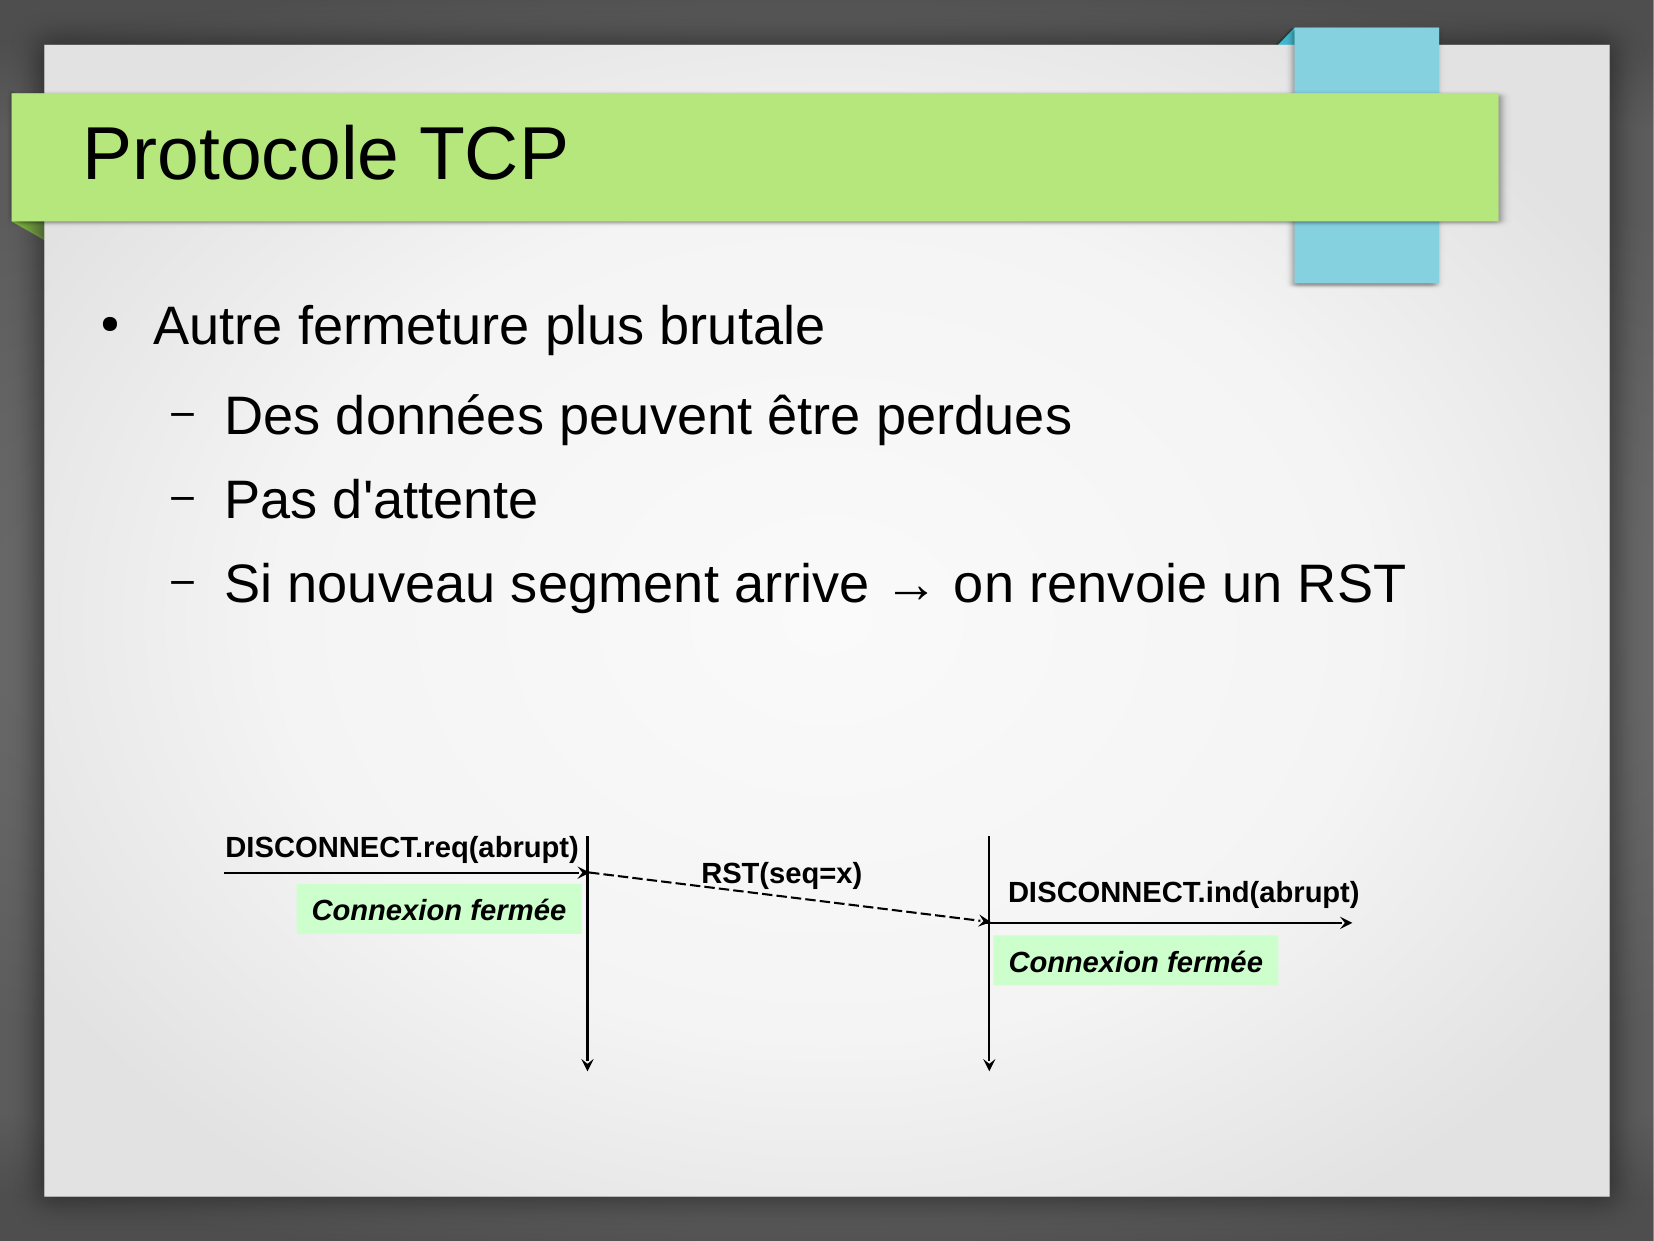

# Protocole TCP
Autre fermeture plus brutale
Des données peuvent être perdues
Pas d'attente
Si nouveau segment arrive → on renvoie un RST
DISCONNECT.req(abrupt)
RST(seq=x)
DISCONNECT.ind(abrupt)
Connexion fermée
Connexion fermée